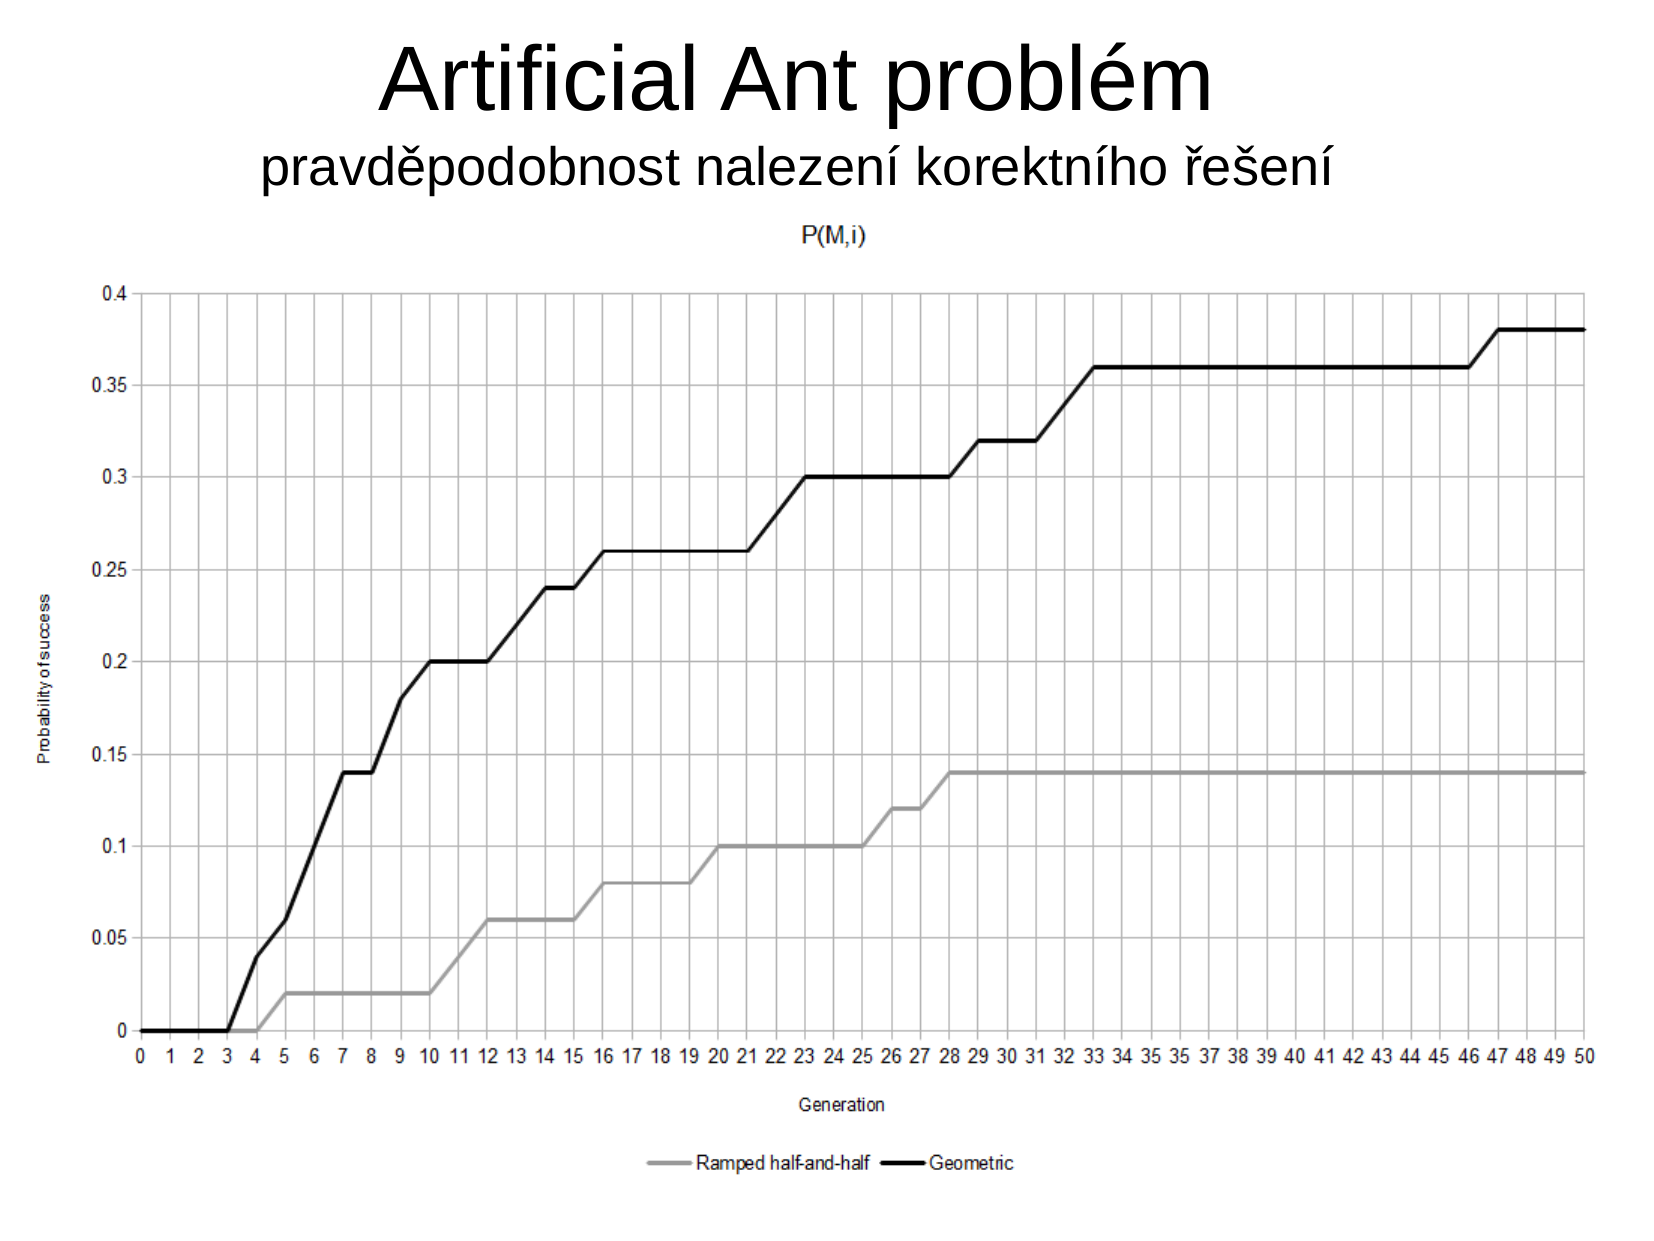

# Artificial Ant problém
pravděpodobnost nalezení korektního řešení